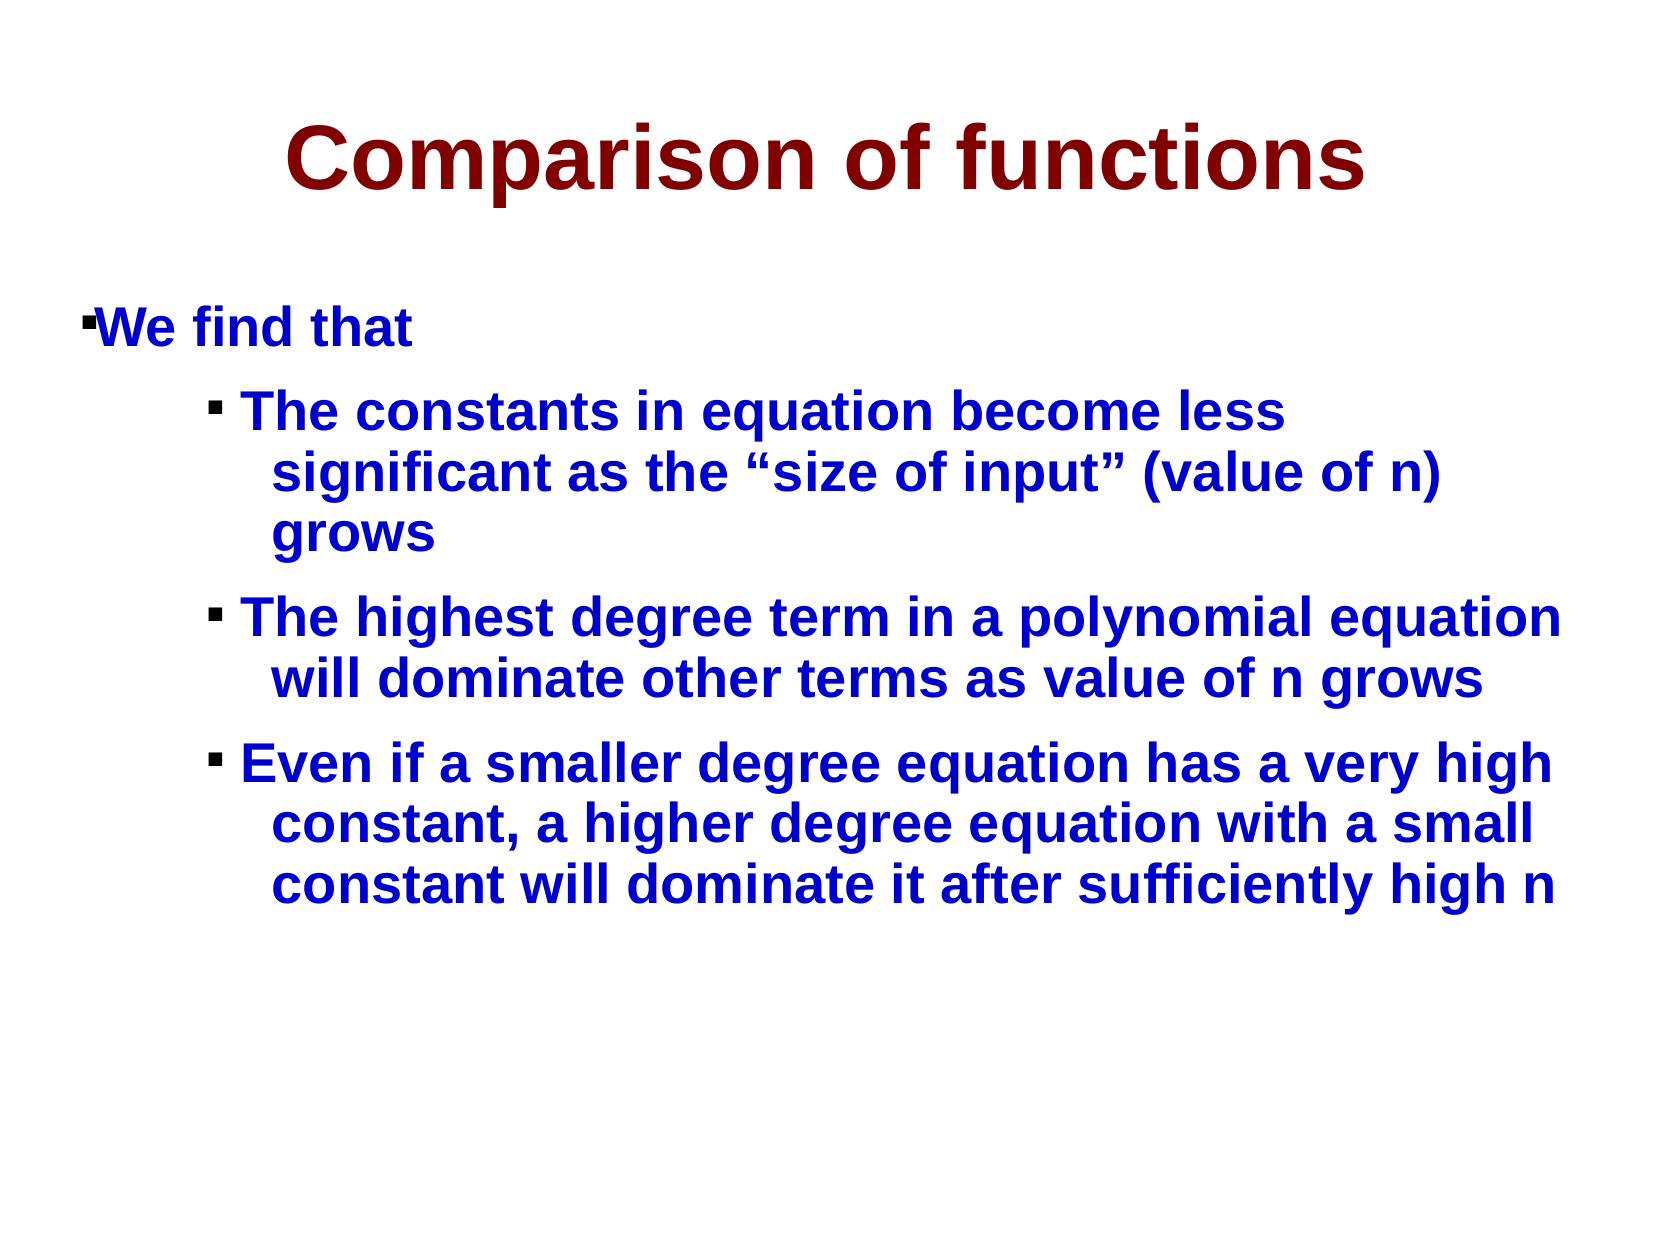

# Comparison of functions
We find that
The constants in equation become less significant as the “size of input” (value of n) grows
The highest degree term in a polynomial equation will dominate other terms as value of n grows
Even if a smaller degree equation has a very high constant, a higher degree equation with a small constant will dominate it after sufficiently high n